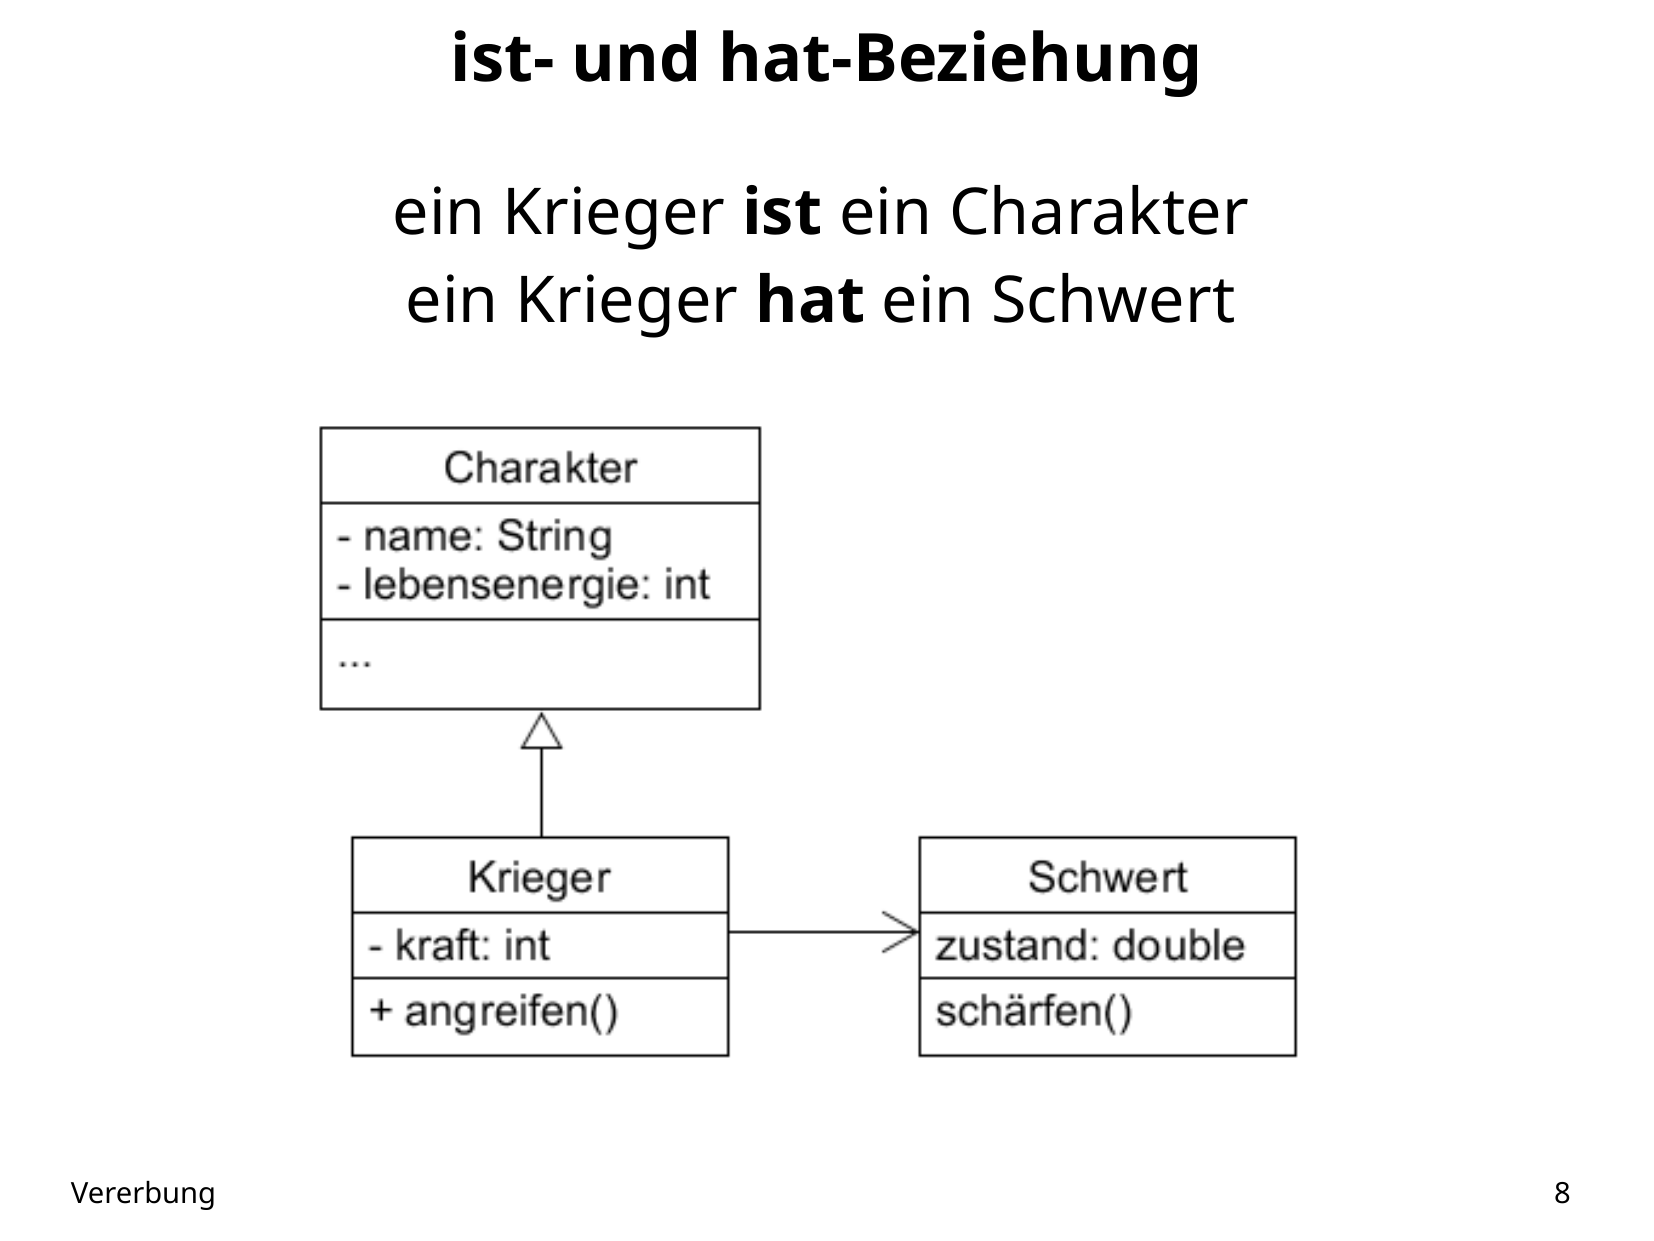

# ist- und hat-Beziehung
ein Krieger ist ein Charakter
ein Krieger hat ein Schwert
Vererbung
8